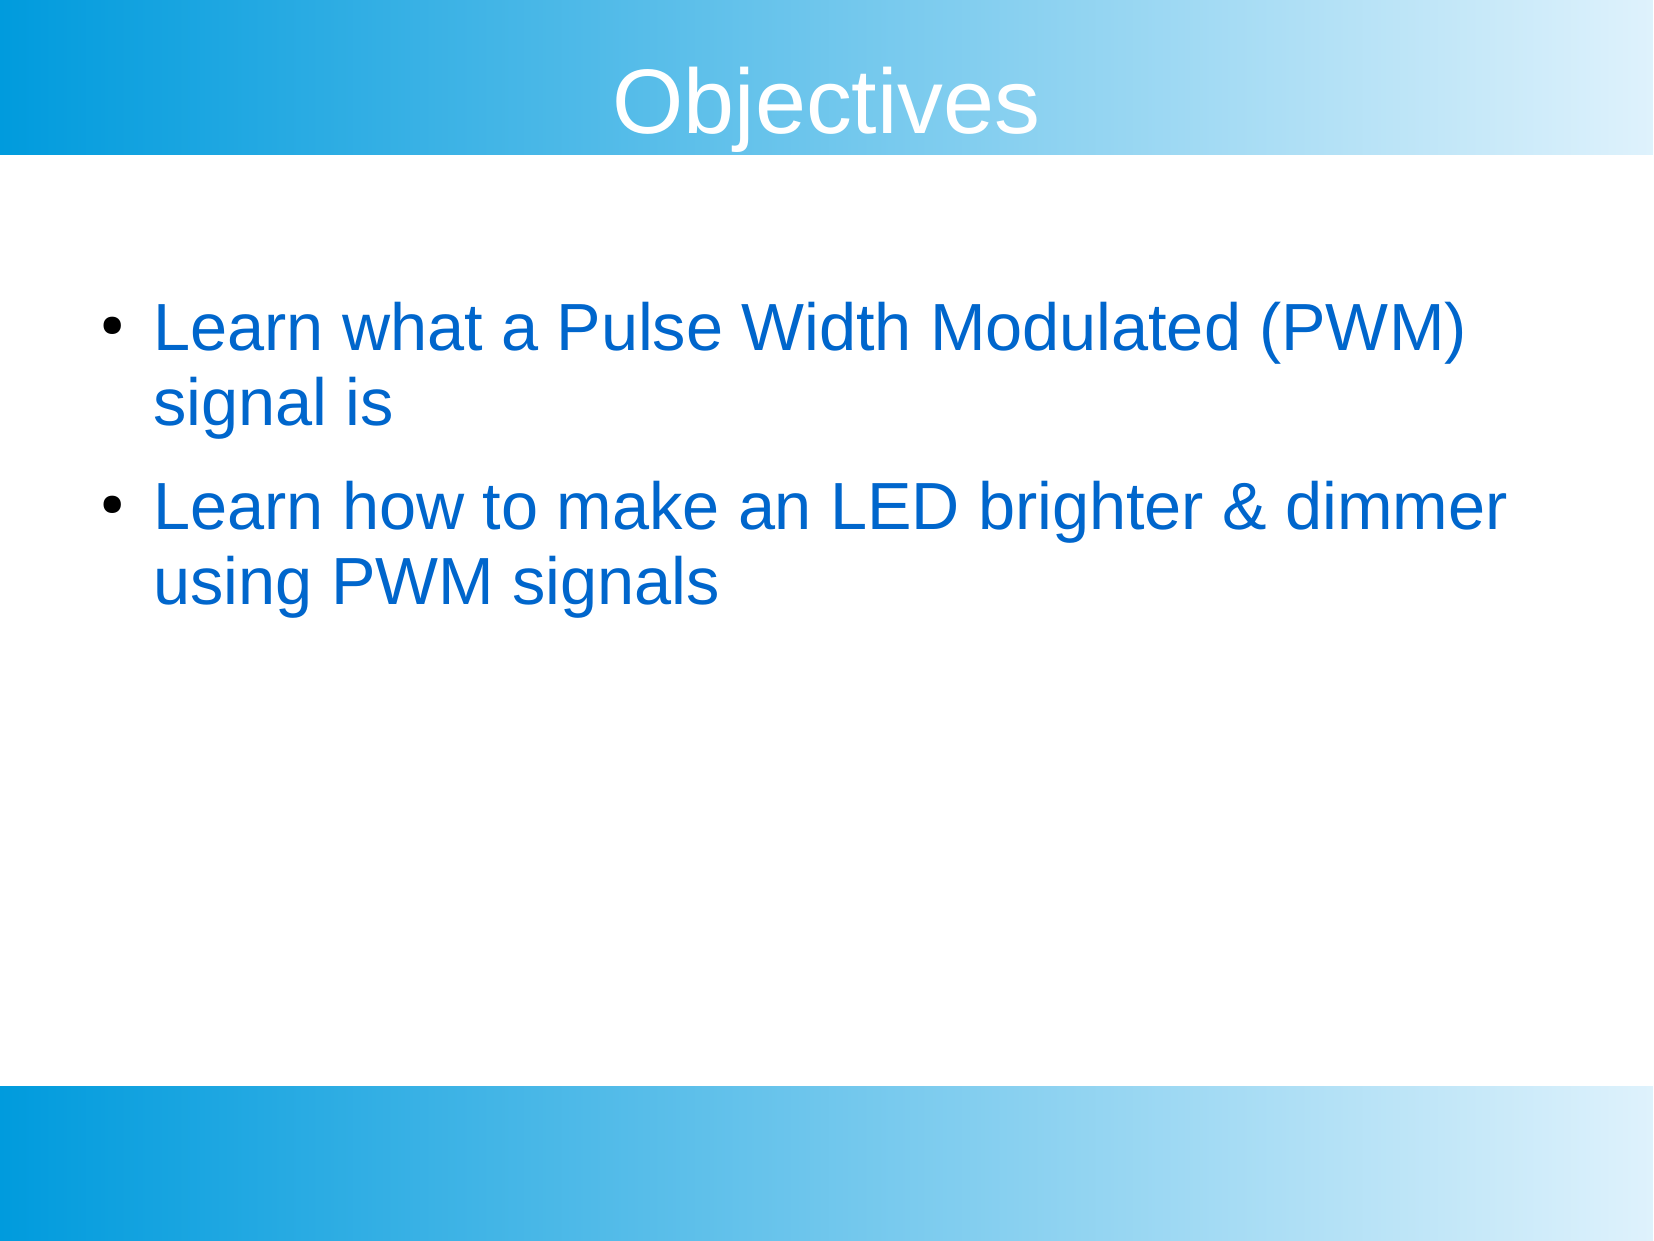

# Objectives
Learn what a Pulse Width Modulated (PWM) signal is
Learn how to make an LED brighter & dimmer using PWM signals